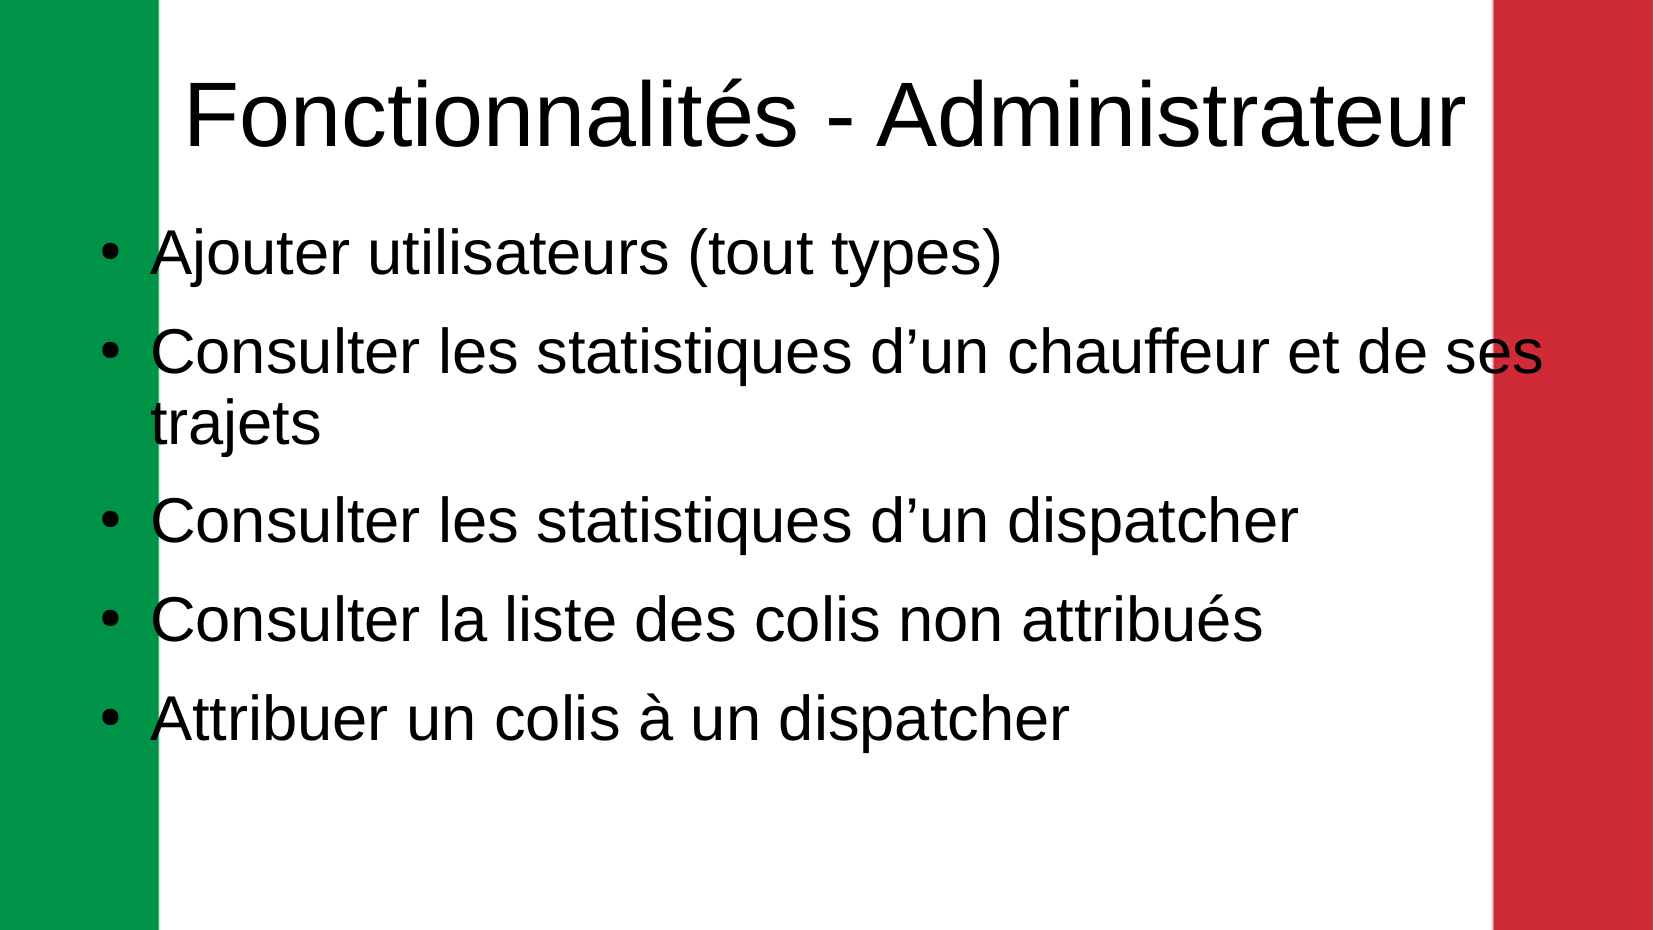

# Fonctionnalités - Administrateur
Ajouter utilisateurs (tout types)
Consulter les statistiques d’un chauffeur et de ses trajets
Consulter les statistiques d’un dispatcher
Consulter la liste des colis non attribués
Attribuer un colis à un dispatcher